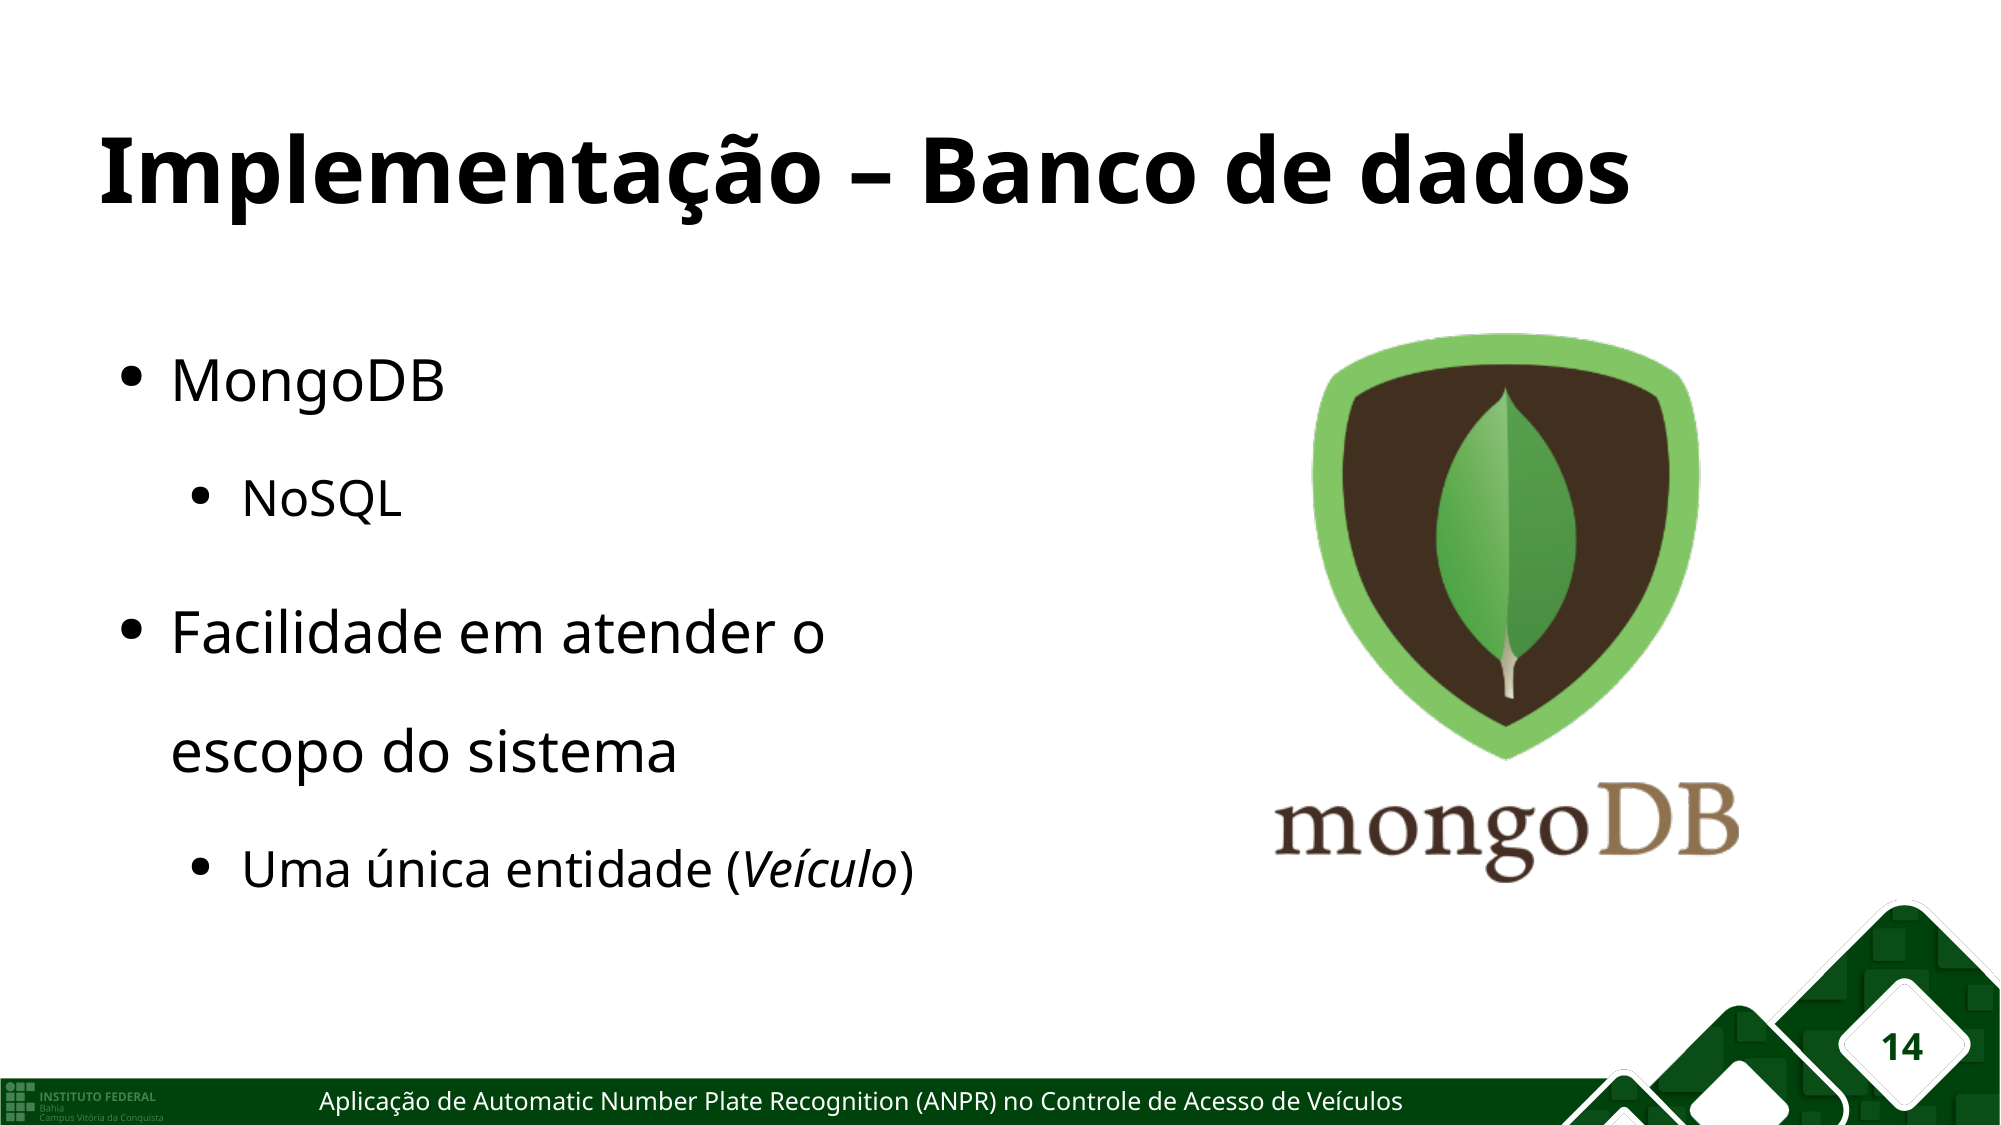

# Implementação – Banco de dados
MongoDB
NoSQL
Facilidade em atender o escopo do sistema
Uma única entidade (Veículo)